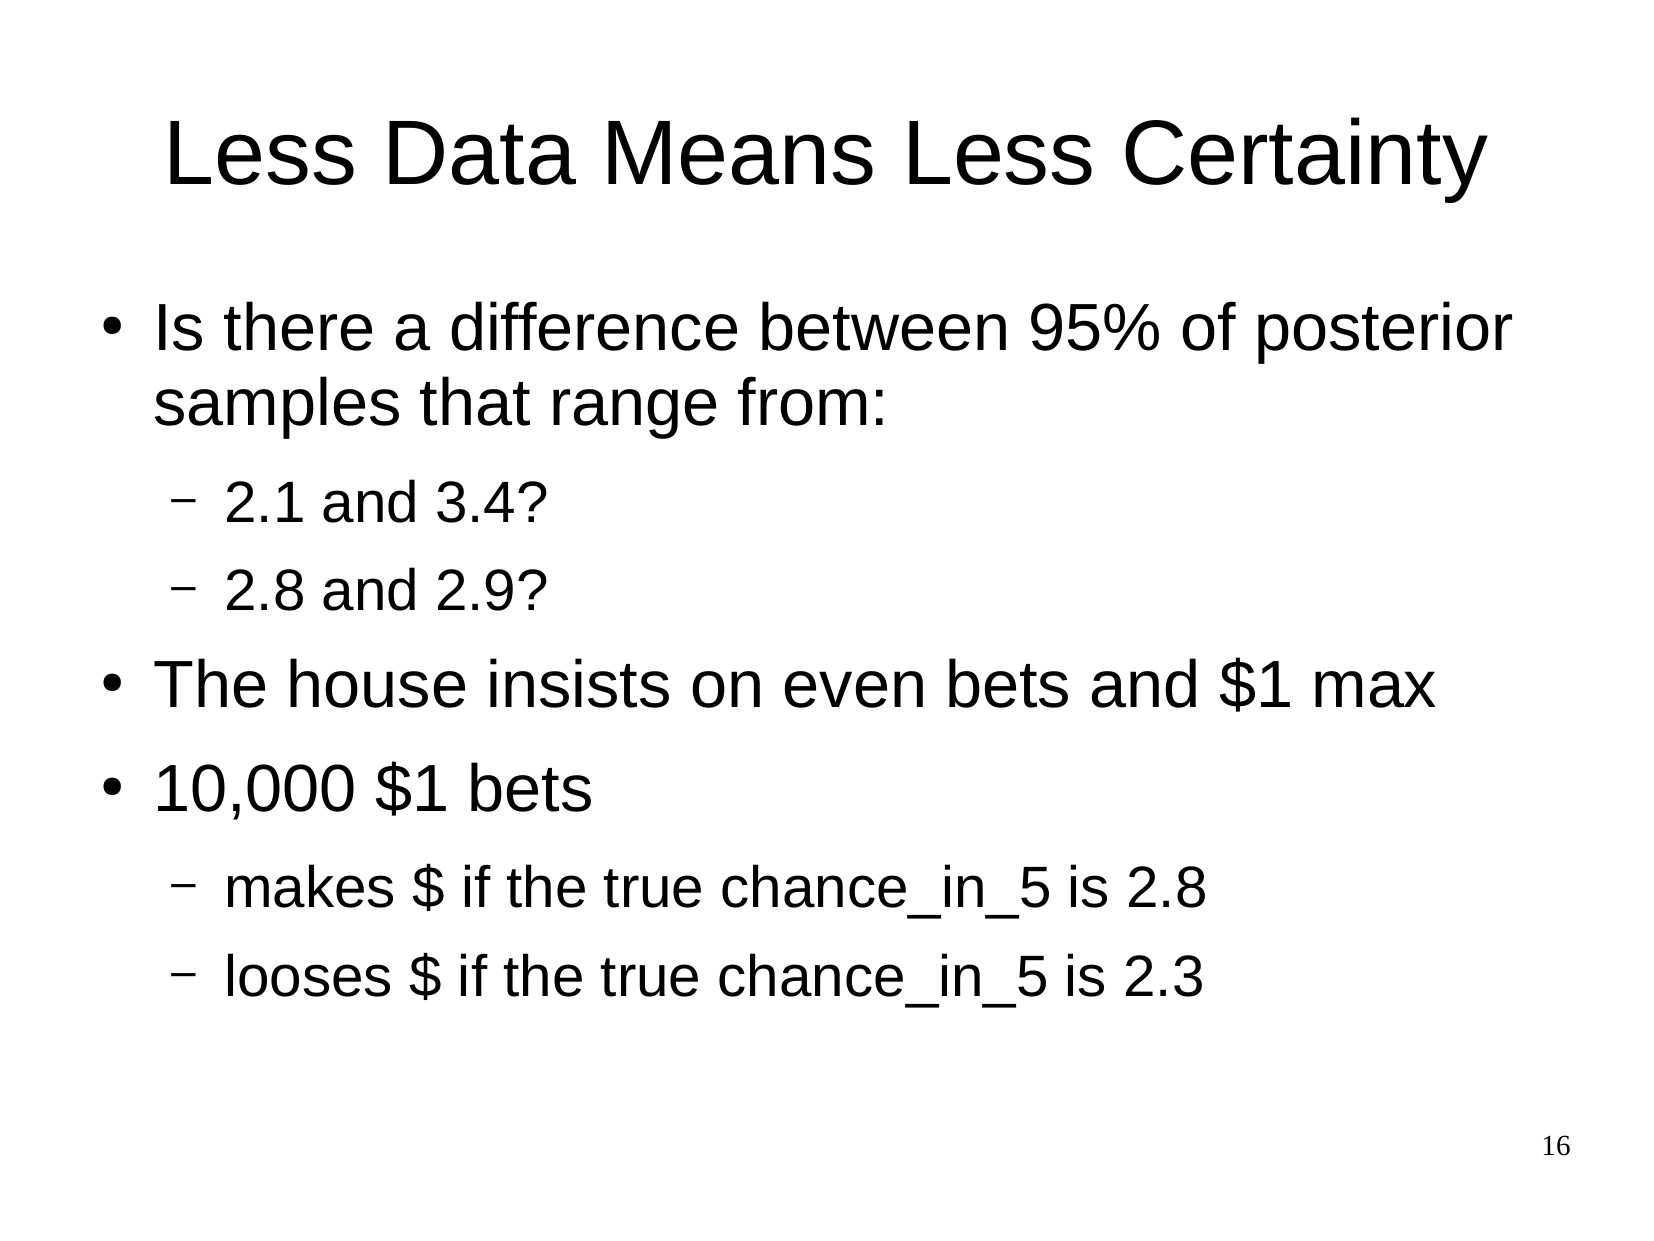

# Less Data Means Less Certainty
Is there a difference between 95% of posterior samples that range from:
2.1 and 3.4?
2.8 and 2.9?
The house insists on even bets and $1 max
10,000 $1 bets
makes $ if the true chance_in_5 is 2.8
looses $ if the true chance_in_5 is 2.3
16